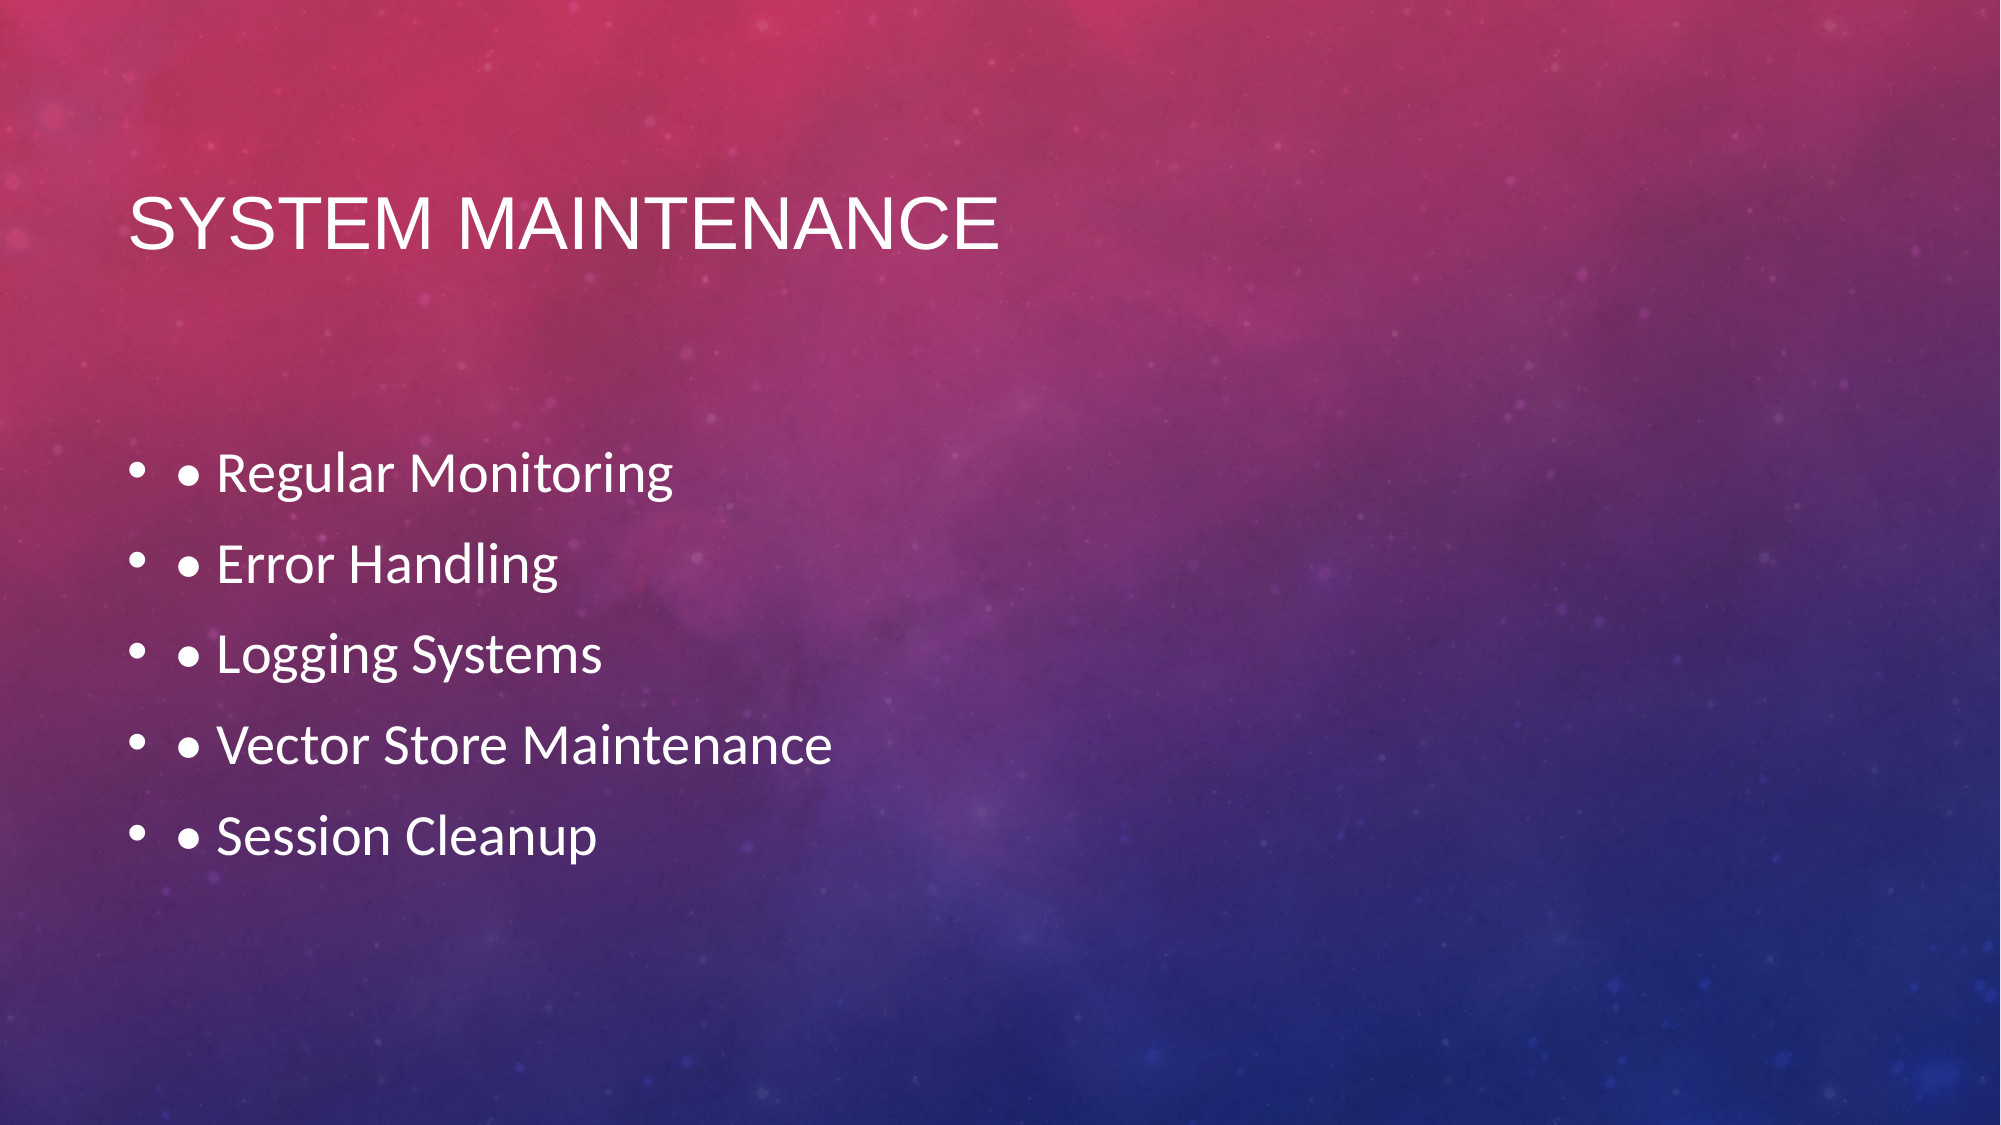

# System Maintenance
• Regular Monitoring
• Error Handling
• Logging Systems
• Vector Store Maintenance
• Session Cleanup